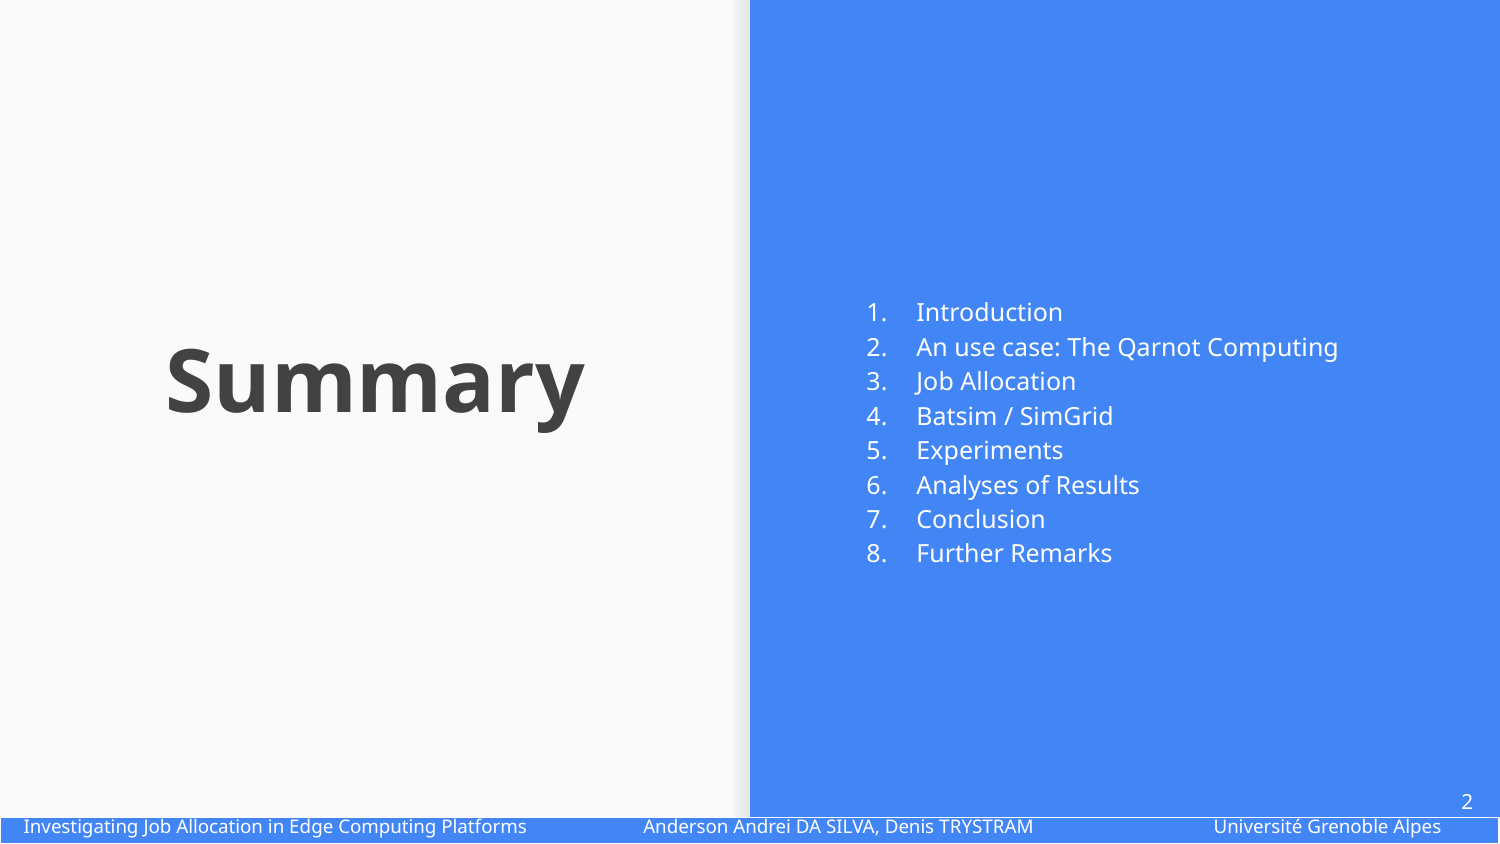

# Introduction
An use case: The Qarnot Computing
Job Allocation
Batsim / SimGrid
Experiments
Analyses of Results
Conclusion
Further Remarks
Summary
Investigating Job Allocation in Edge Computing Platforms
Anderson Andrei DA SILVA, Denis TRYSTRAM
Université Grenoble Alpes